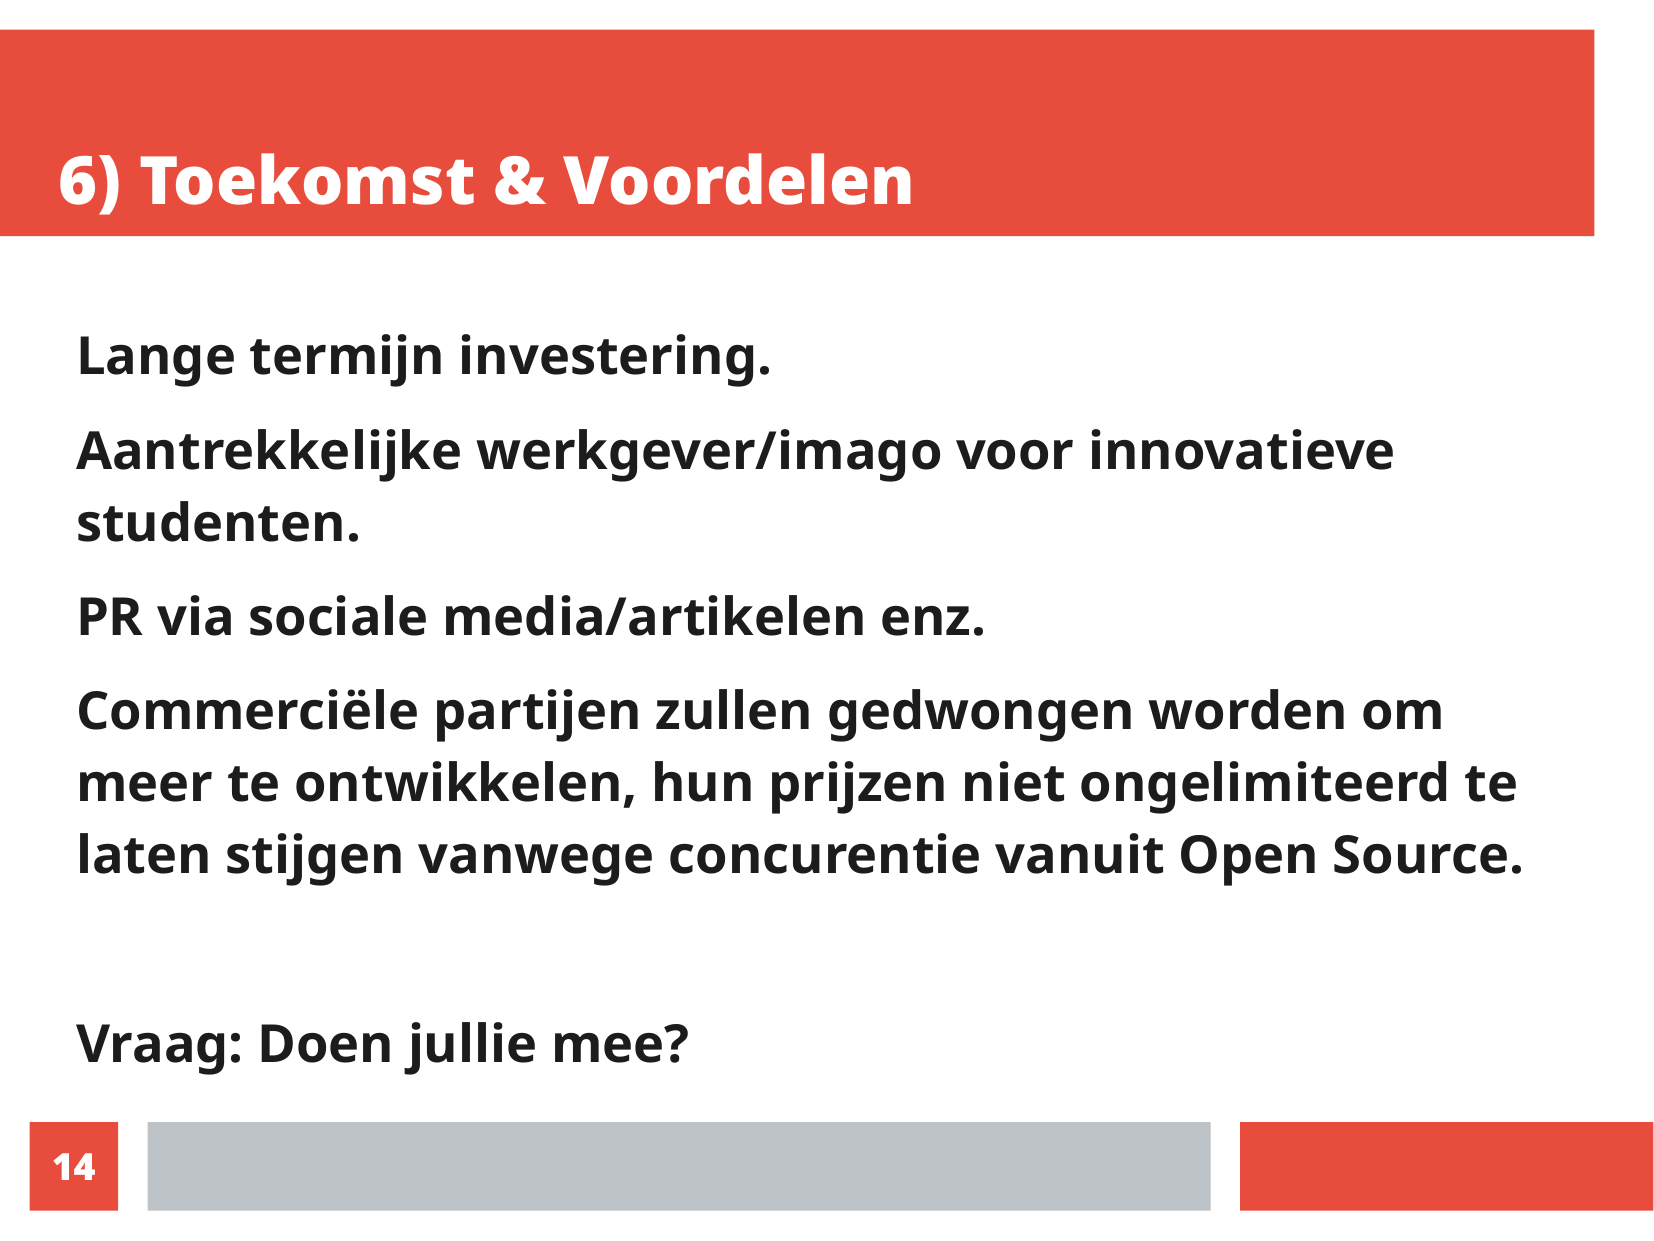

# 6) Toekomst & Voordelen
Lange termijn investering.
Aantrekkelijke werkgever/imago voor innovatieve studenten.
PR via sociale media/artikelen enz.
Commerciële partijen zullen gedwongen worden om meer te ontwikkelen, hun prijzen niet ongelimiteerd te laten stijgen vanwege concurentie vanuit Open Source.
Vraag: Doen jullie mee?
14